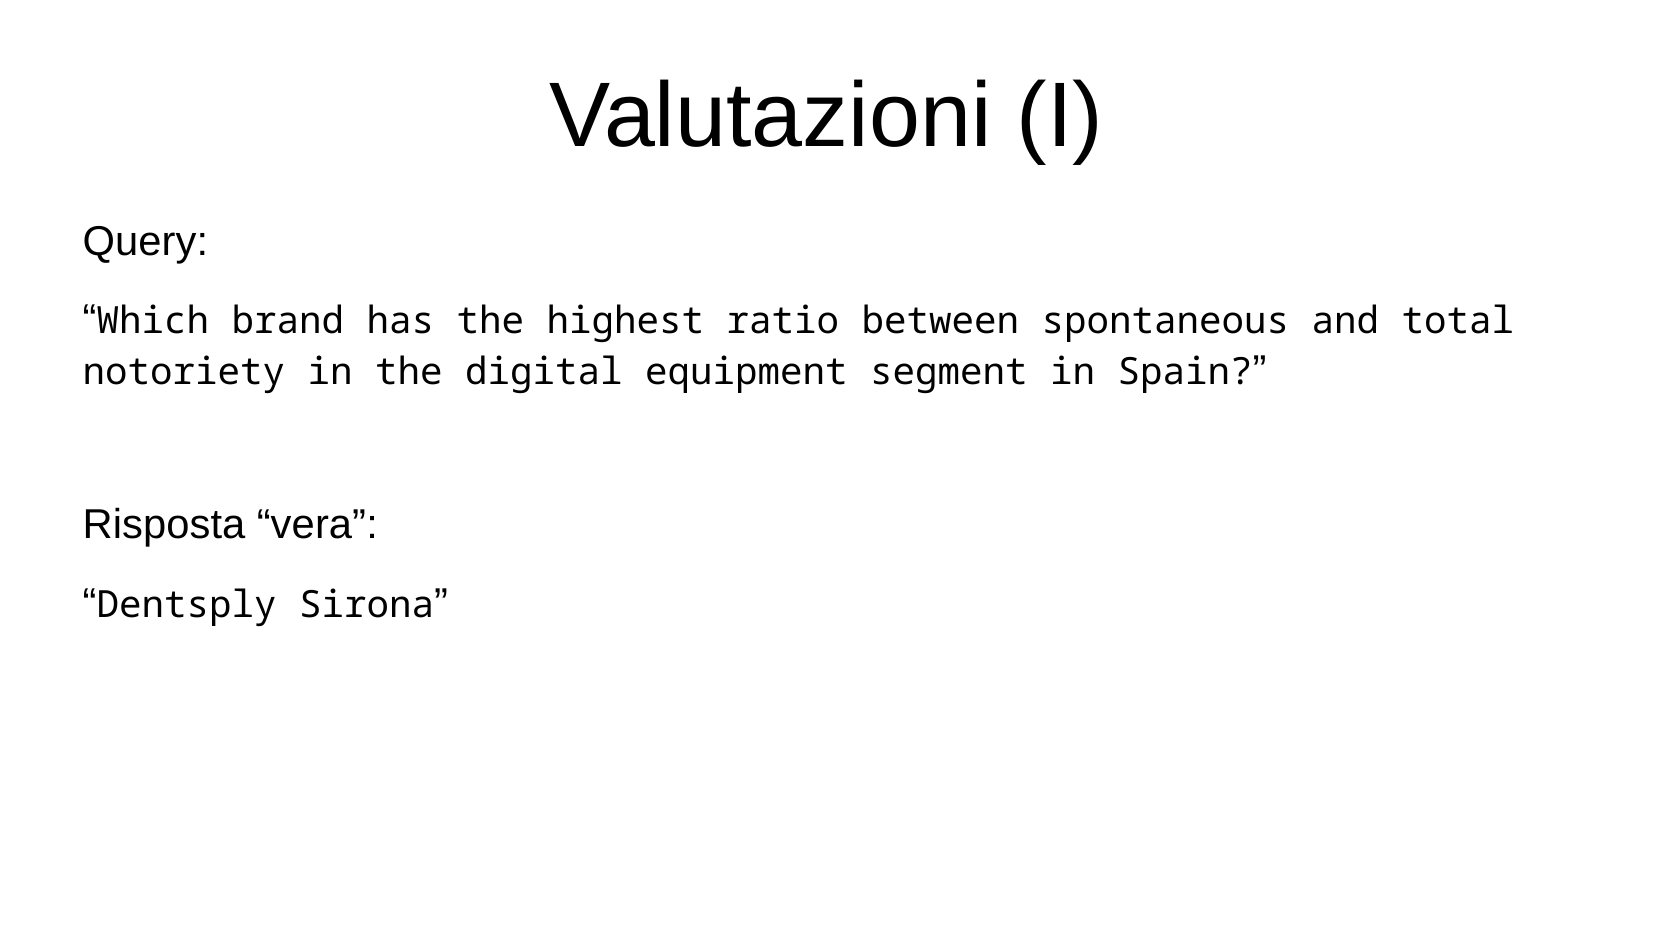

# Valutazioni (I)
Query:
“Which brand has the highest ratio between spontaneous and total notoriety in the digital equipment segment in Spain?”
Risposta “vera”:
“Dentsply Sirona”